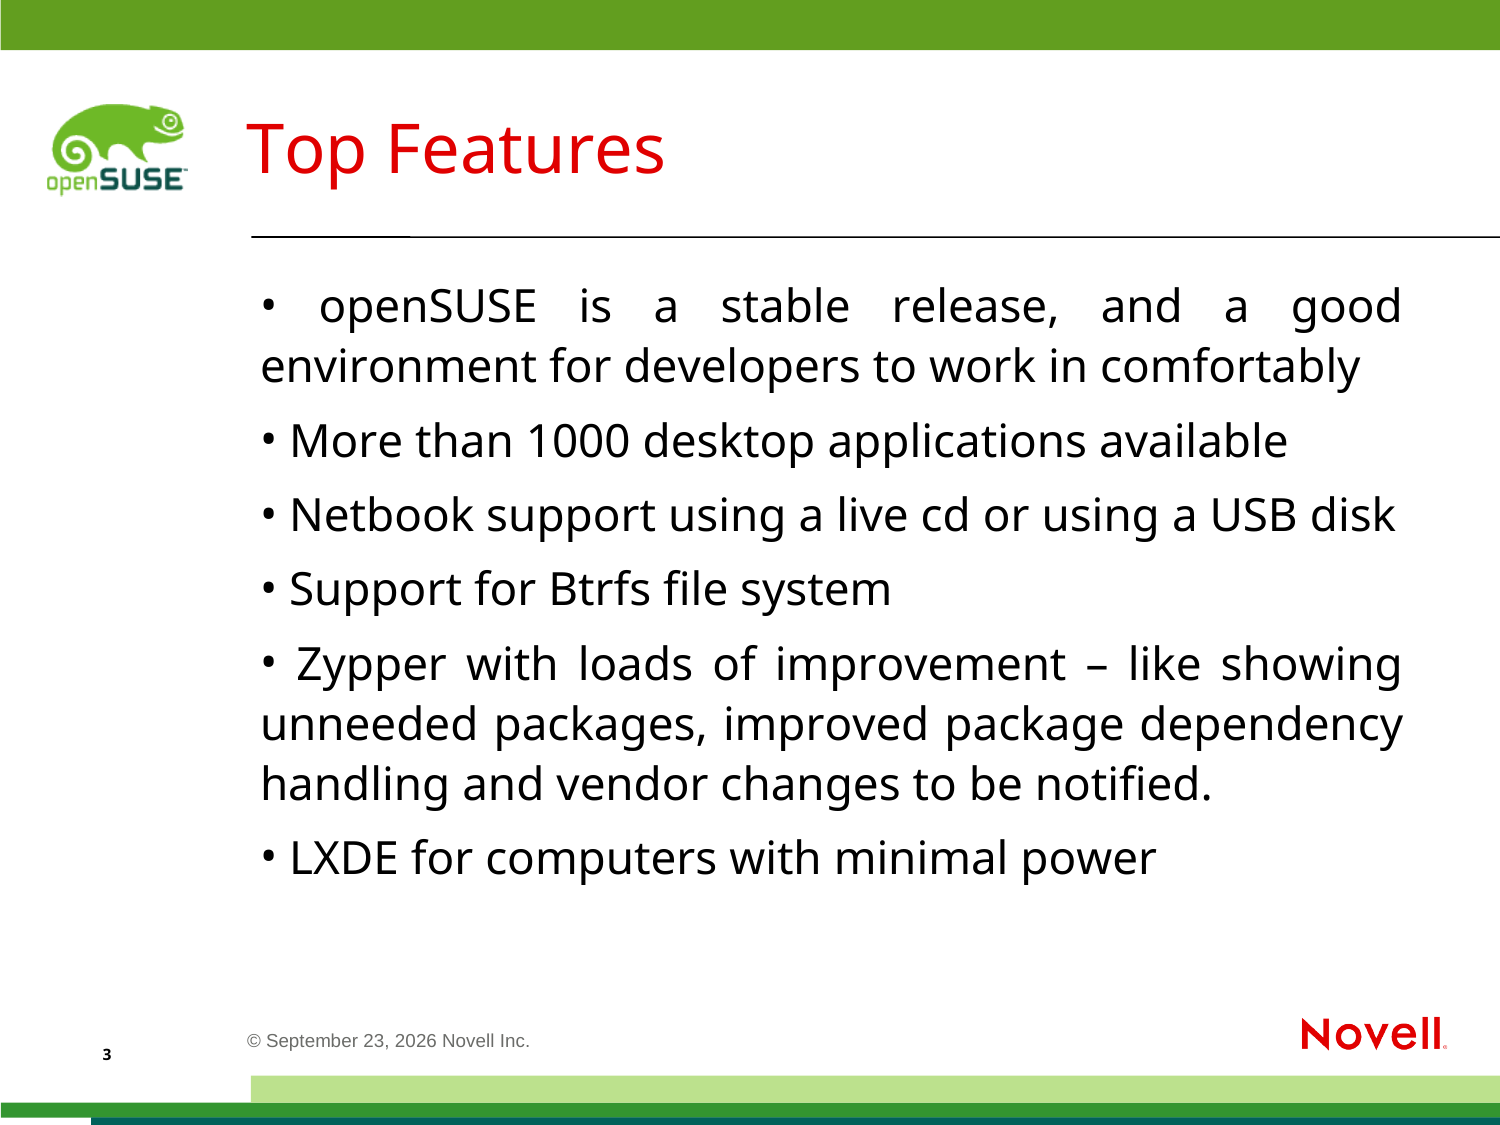

# Top Features
 openSUSE is a stable release, and a good environment for developers to work in comfortably
 More than 1000 desktop applications available
 Netbook support using a live cd or using a USB disk
 Support for Btrfs file system
 Zypper with loads of improvement – like showing unneeded packages, improved package dependency handling and vendor changes to be notified.
 LXDE for computers with minimal power